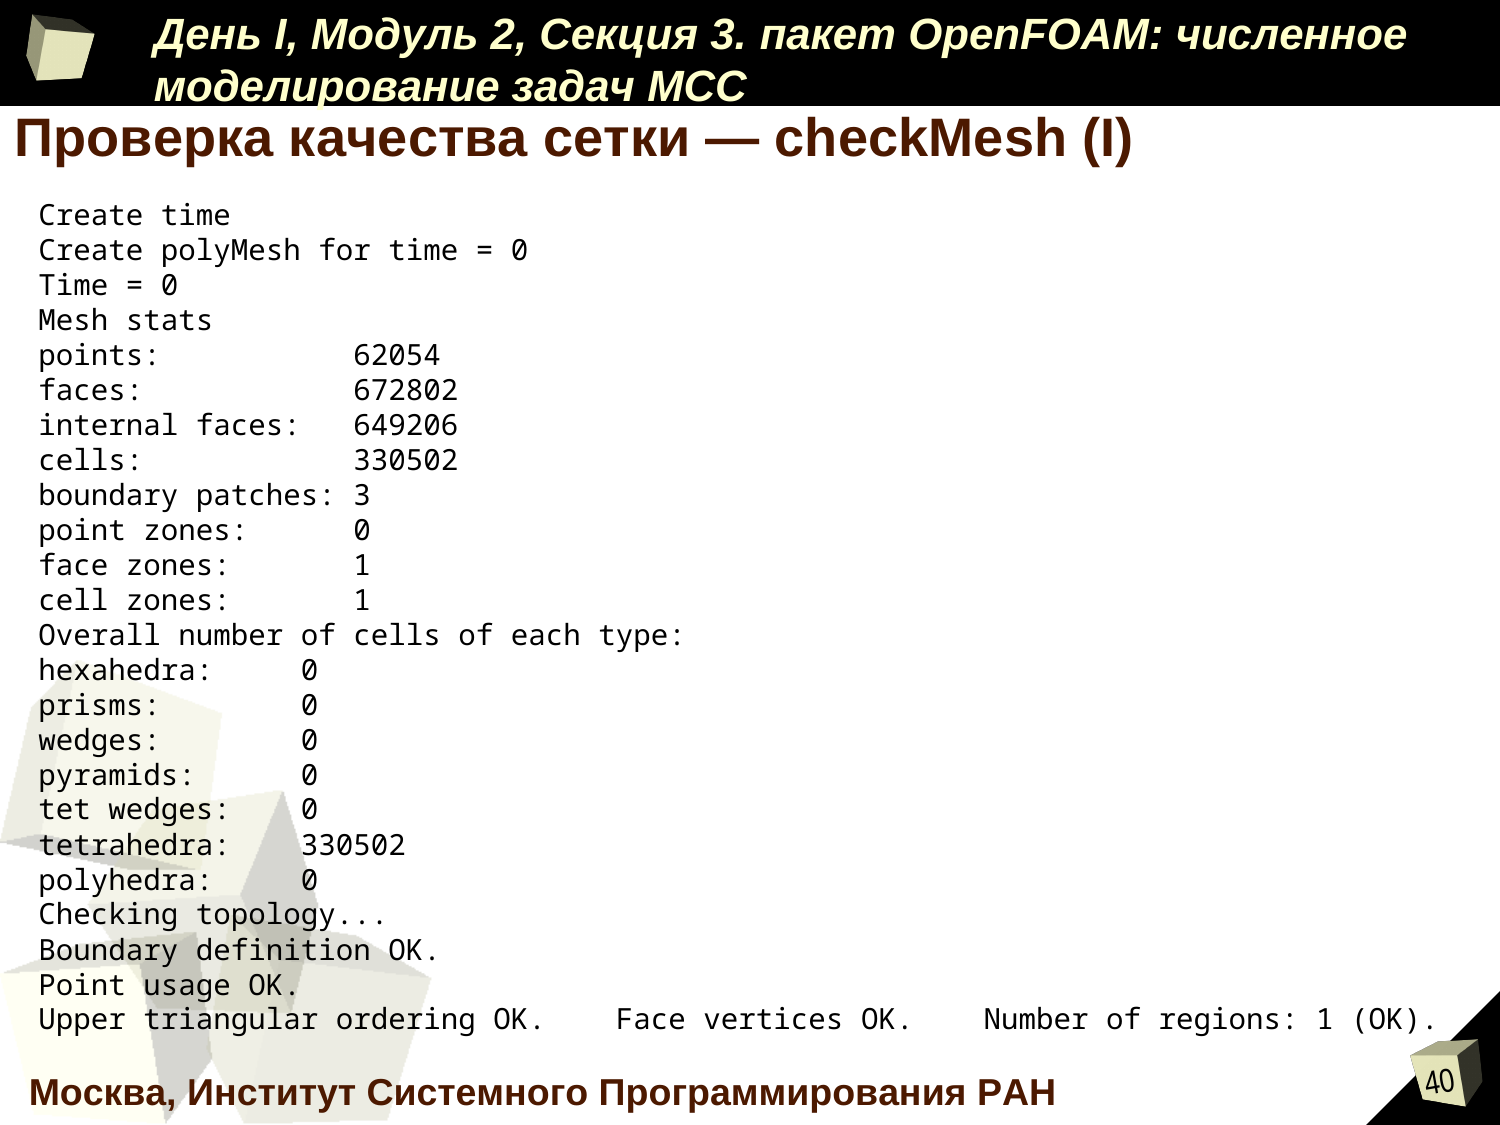

Проверка качества сетки — checkMesh (I)
Create time
Create polyMesh for time = 0
Time = 0
Mesh stats
points: 62054
faces: 672802
internal faces: 649206
cells: 330502
boundary patches: 3
point zones: 0
face zones: 1
cell zones: 1
Overall number of cells of each type:
hexahedra: 0
prisms: 0
wedges: 0
pyramids: 0
tet wedges: 0
tetrahedra: 330502
polyhedra: 0
Checking topology...
Boundary definition OK.
Point usage OK.
Upper triangular ordering OK. Face vertices OK. Number of regions: 1 (OK).